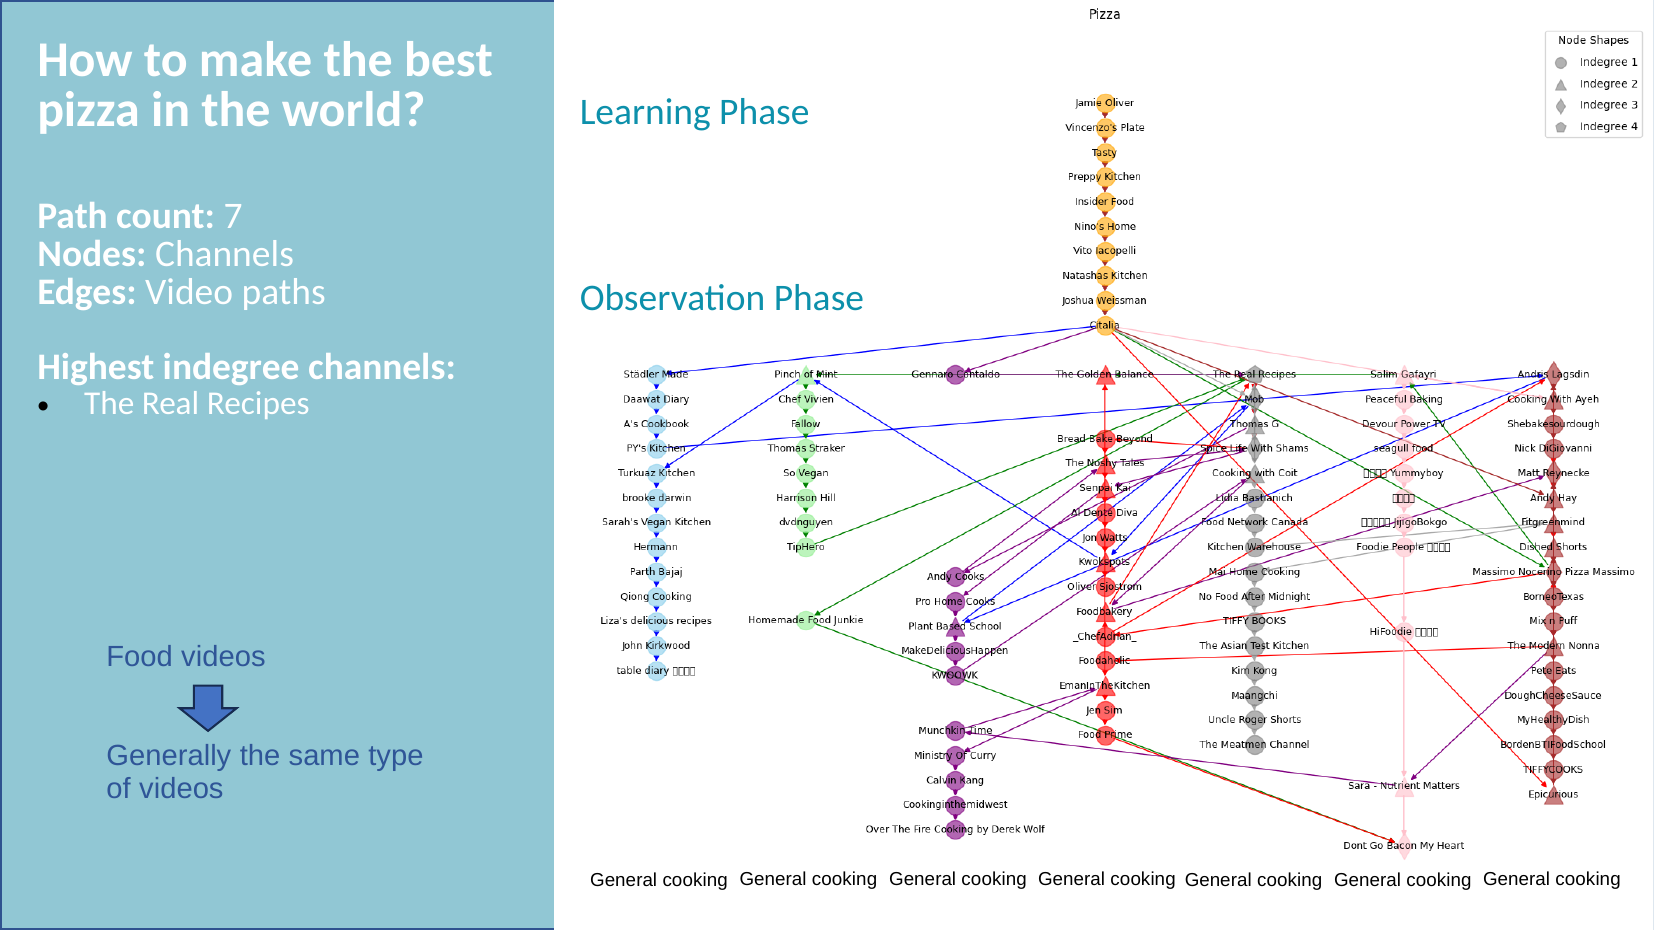

How to make the best pizza in the world?
Learning Phase
Path count: 7
Nodes: Channels
Edges: Video paths
Highest indegree channels:
The Real Recipes
Observation Phase
Food videos
Generally the same type of videos
General cooking
General cooking
General cooking
General cooking
General cooking
General cooking
General cooking